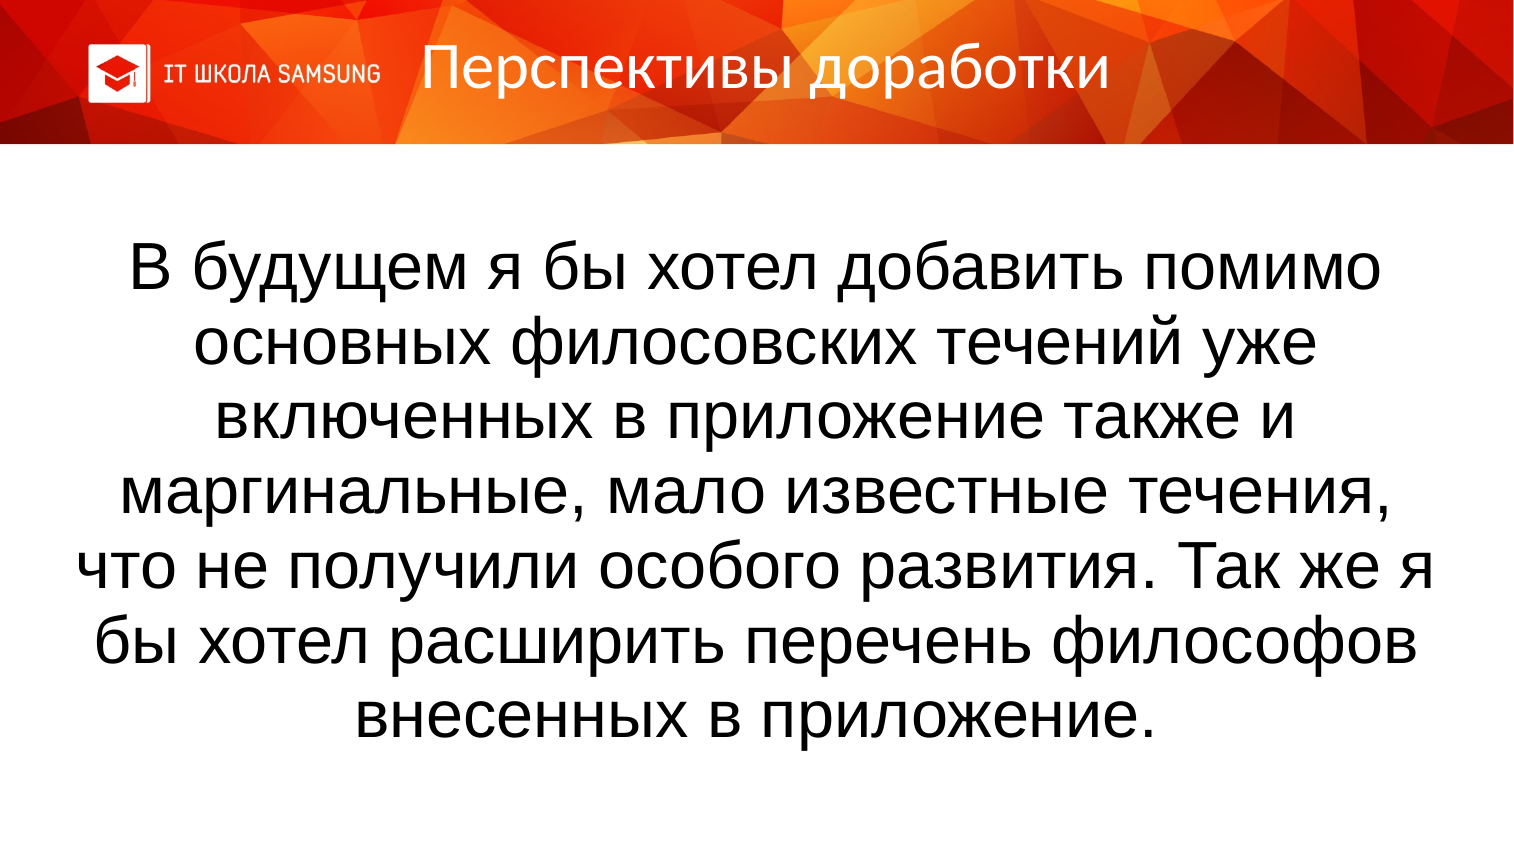

# Перспективы доработки
В будущем я бы хотел добавить помимо основных филосовских течений уже включенных в приложение также и маргинальные, мало известные течения, что не получили особого развития. Так же я бы хотел расширить перечень философов внесенных в приложение.